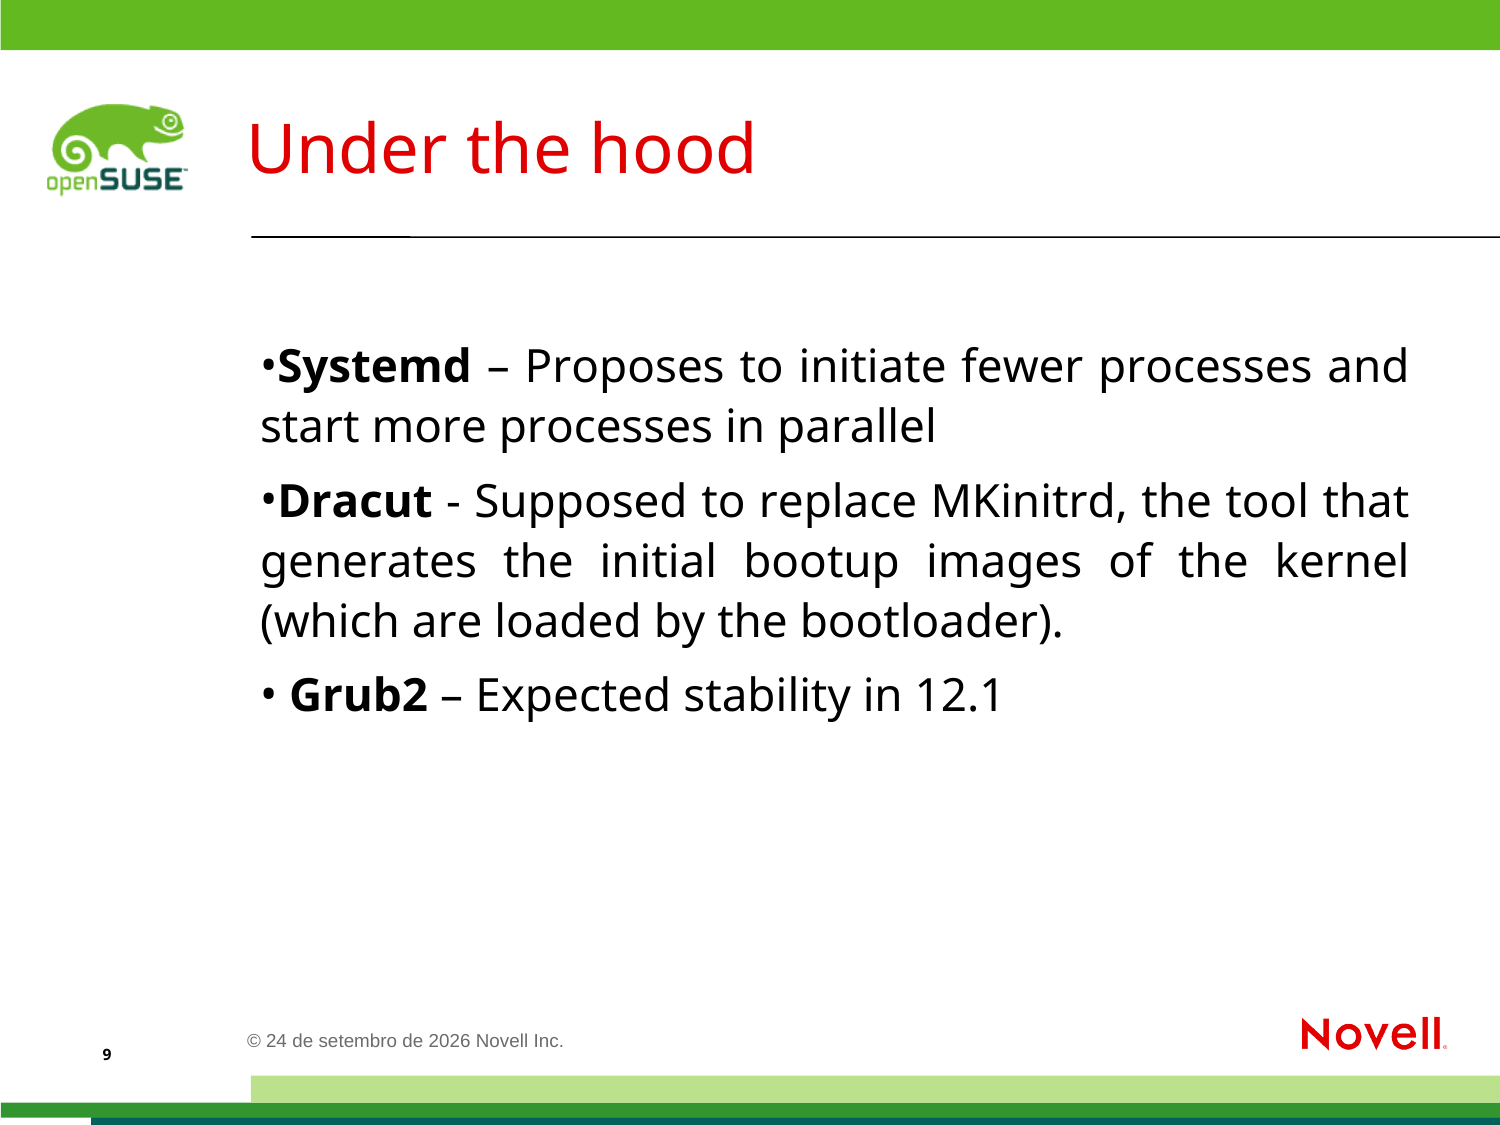

# Under the hood
Systemd – Proposes to initiate fewer processes and start more processes in parallel
Dracut - Supposed to replace MKinitrd, the tool that generates the initial bootup images of the kernel (which are loaded by the bootloader).
 Grub2 – Expected stability in 12.1